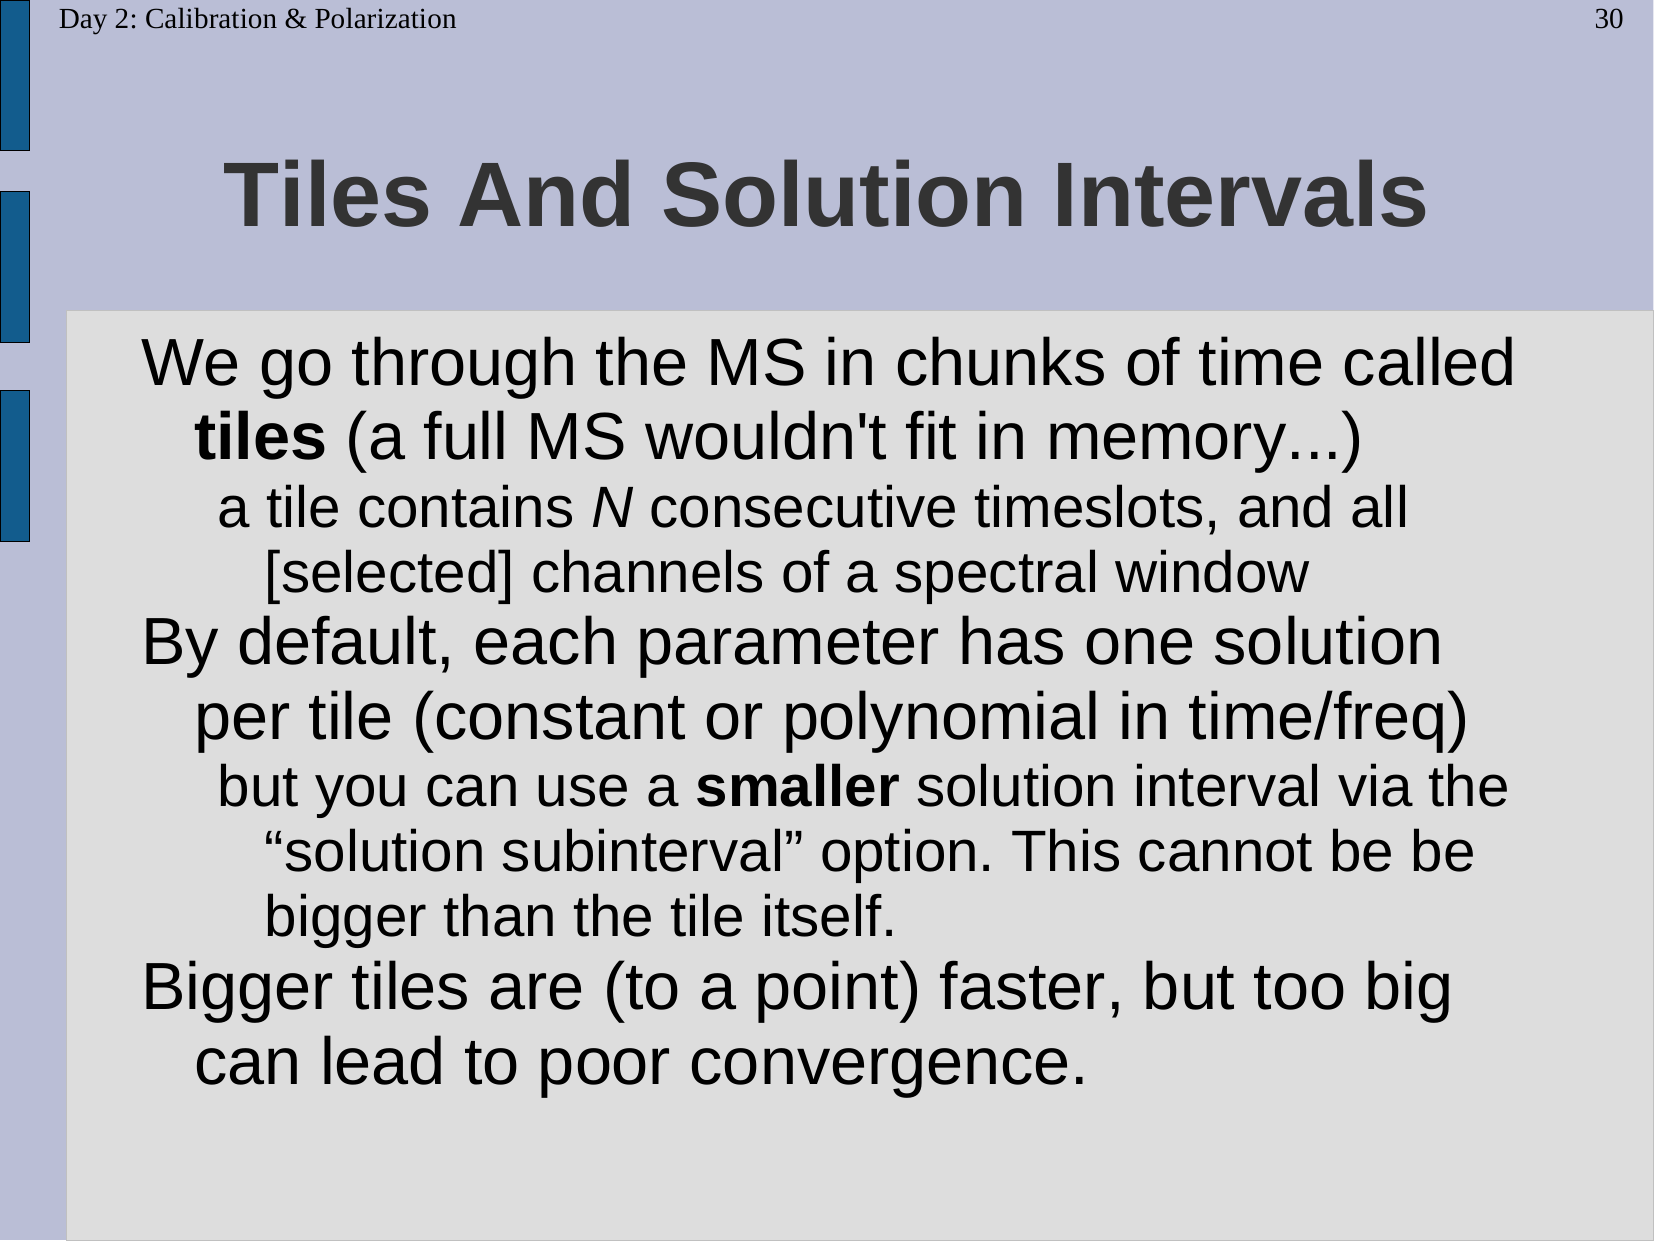

Day 2: Calibration & Polarization
30
# Tiles And Solution Intervals
We go through the MS in chunks of time called tiles (a full MS wouldn't fit in memory...)
a tile contains N consecutive timeslots, and all [selected] channels of a spectral window
By default, each parameter has one solution per tile (constant or polynomial in time/freq)
but you can use a smaller solution interval via the “solution subinterval” option. This cannot be be bigger than the tile itself.
Bigger tiles are (to a point) faster, but too big can lead to poor convergence.